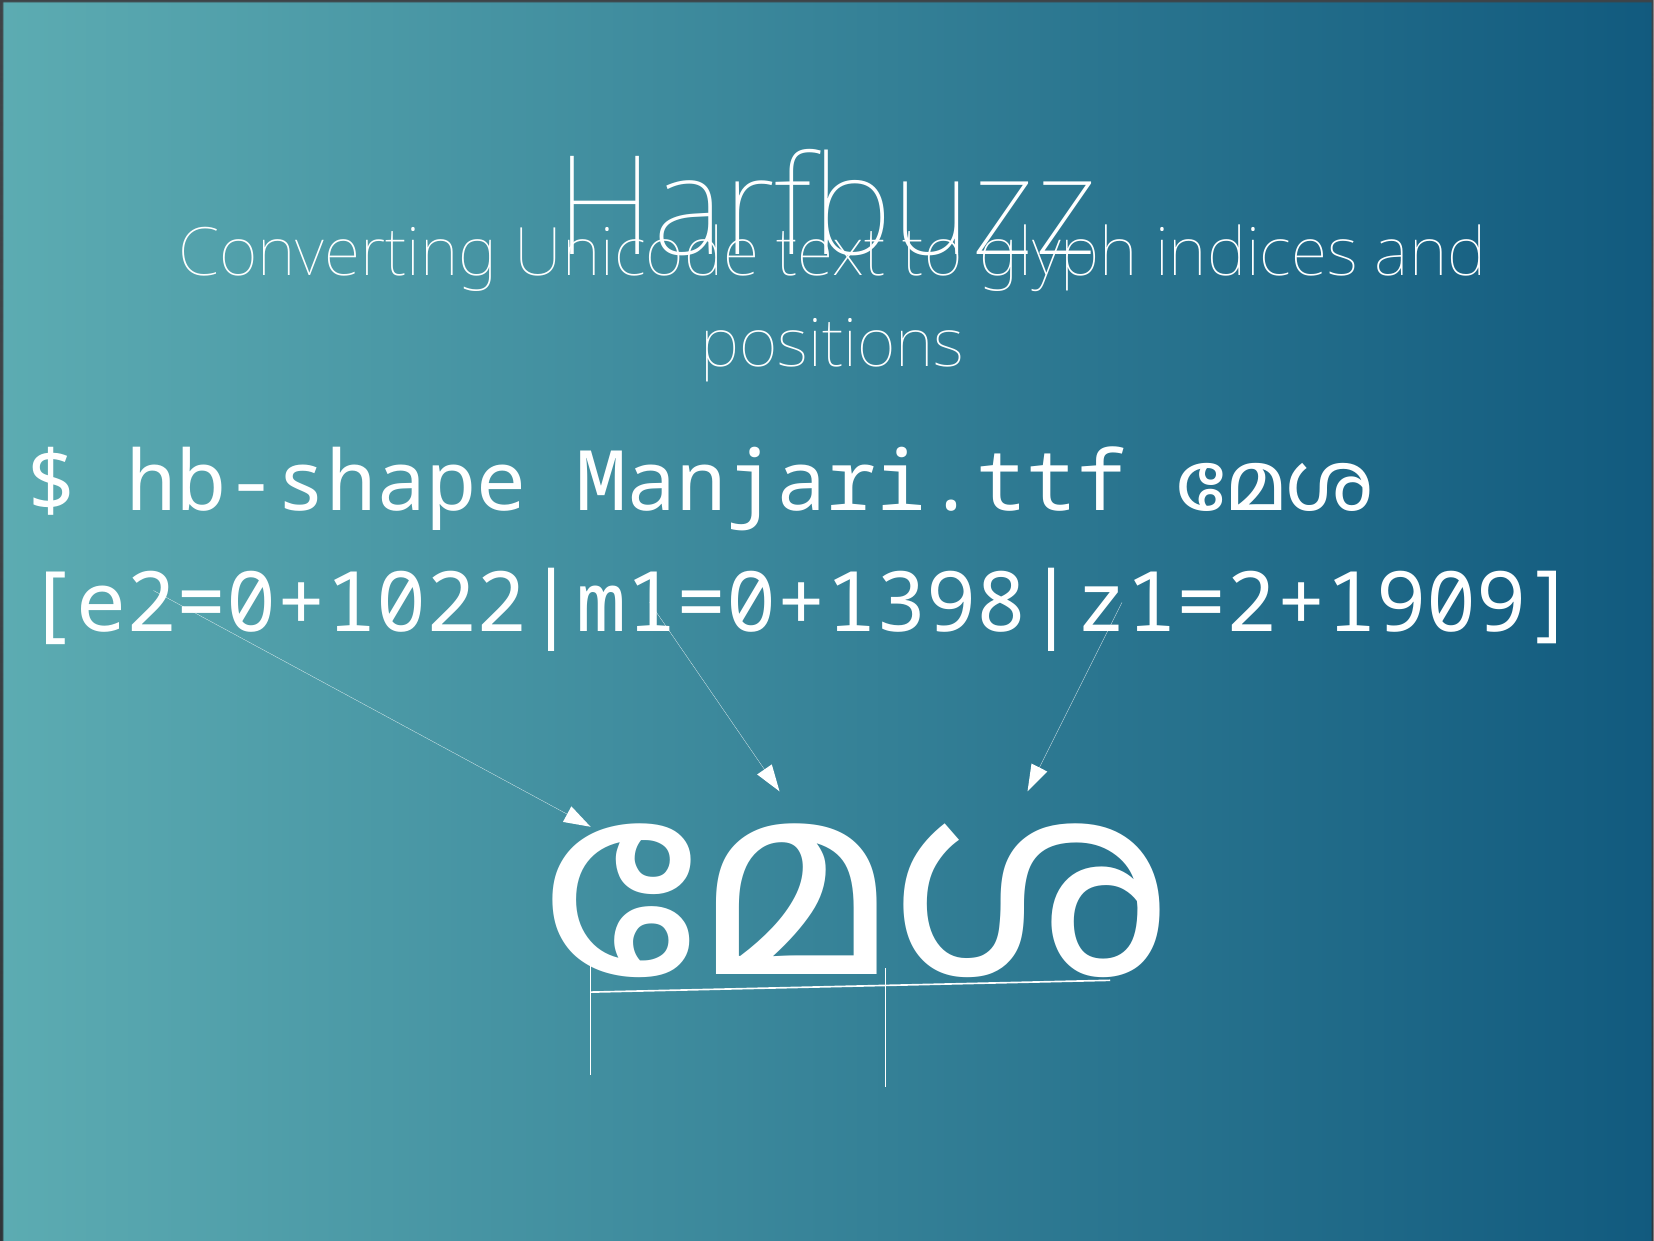

Harfbuzz
Converting Unicode text to glyph indices and positions
$ hb-shape Manjari.ttf മേശ
[e2=0+1022|m1=0+1398|z1=2+1909]
 മേശ